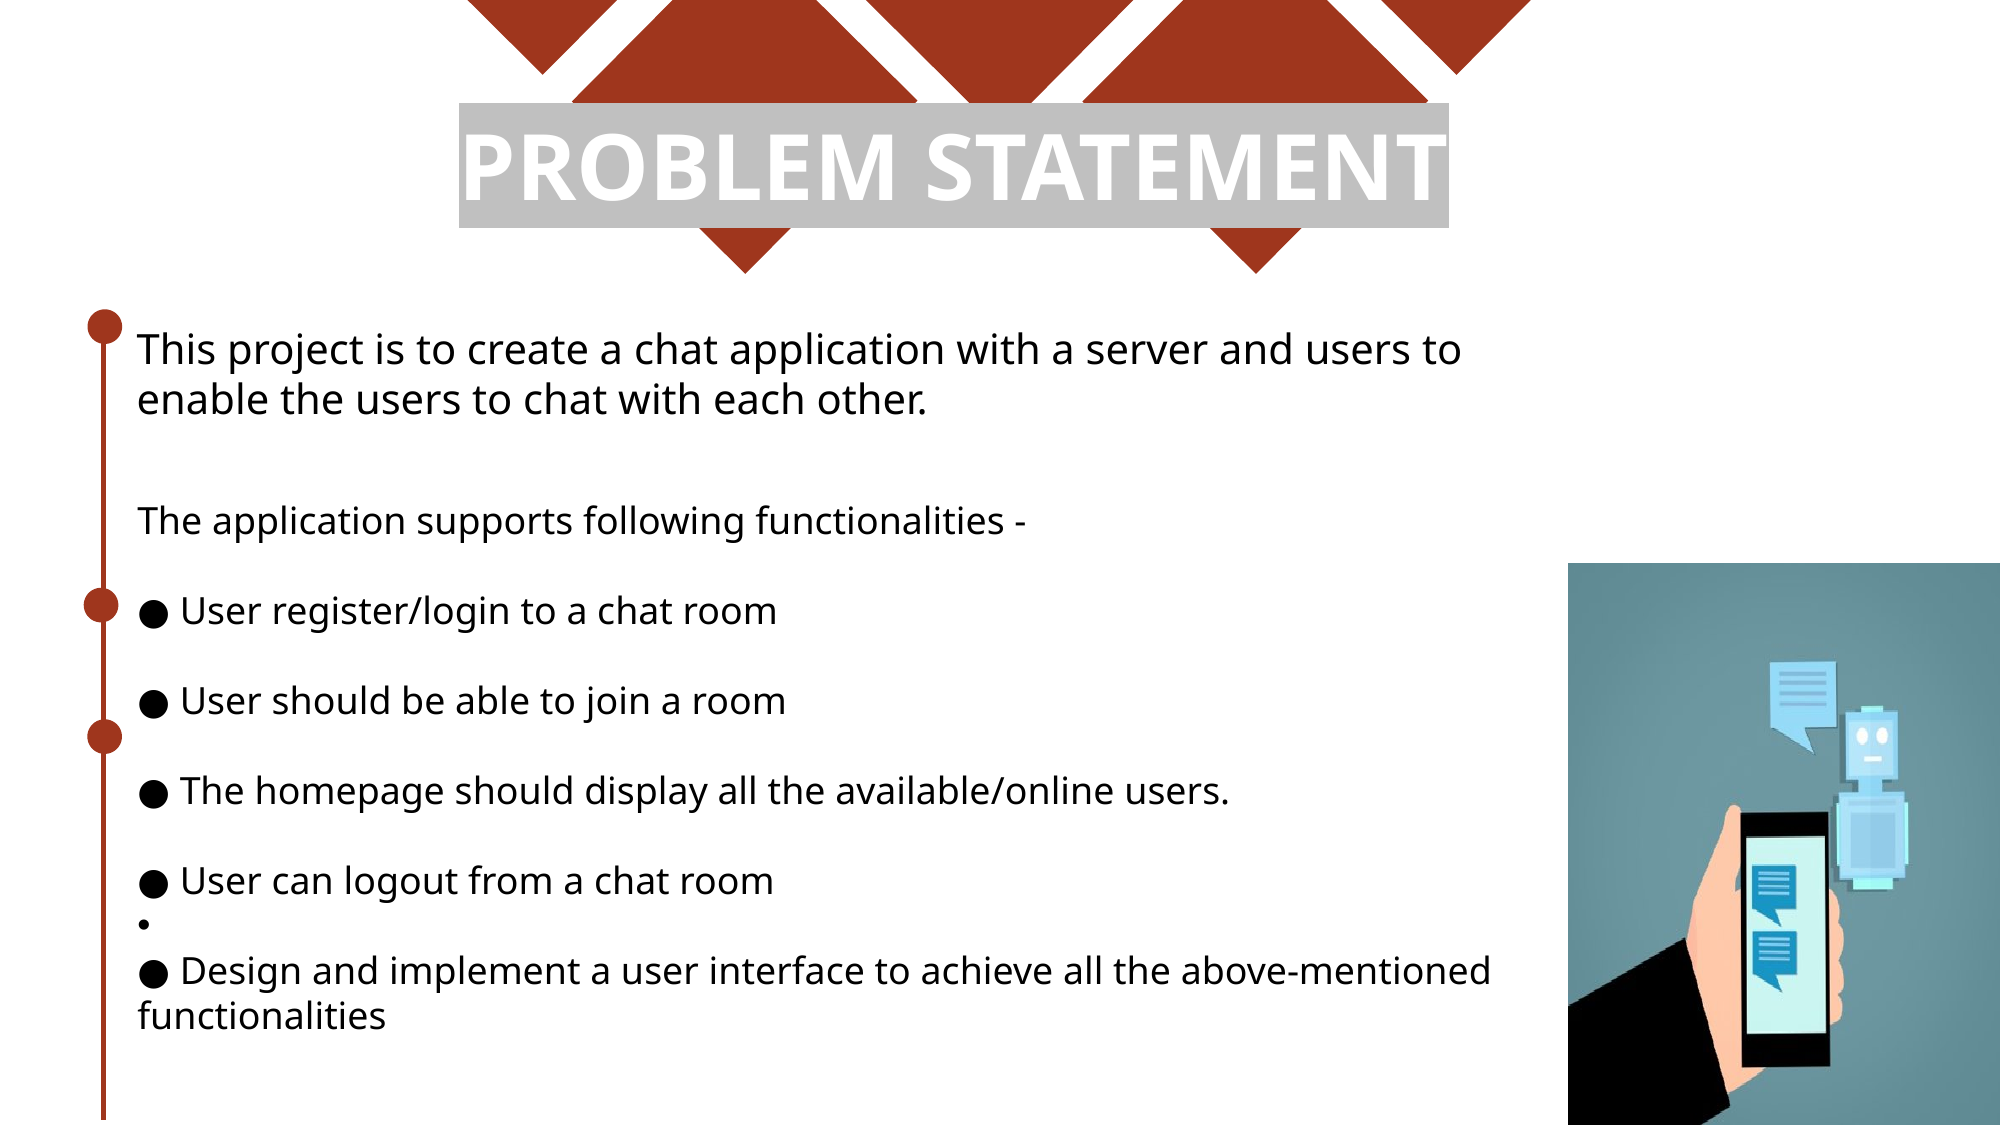

# PROBLEM STATEMENT
This project is to create a chat application with a server and users to
enable the users to chat with each other.
The application supports following functionalities -
● User register/login to a chat room
● User should be able to join a room
● The homepage should display all the available/online users.
● User can logout from a chat room
● Design and implement a user interface to achieve all the above-mentioned functionalities